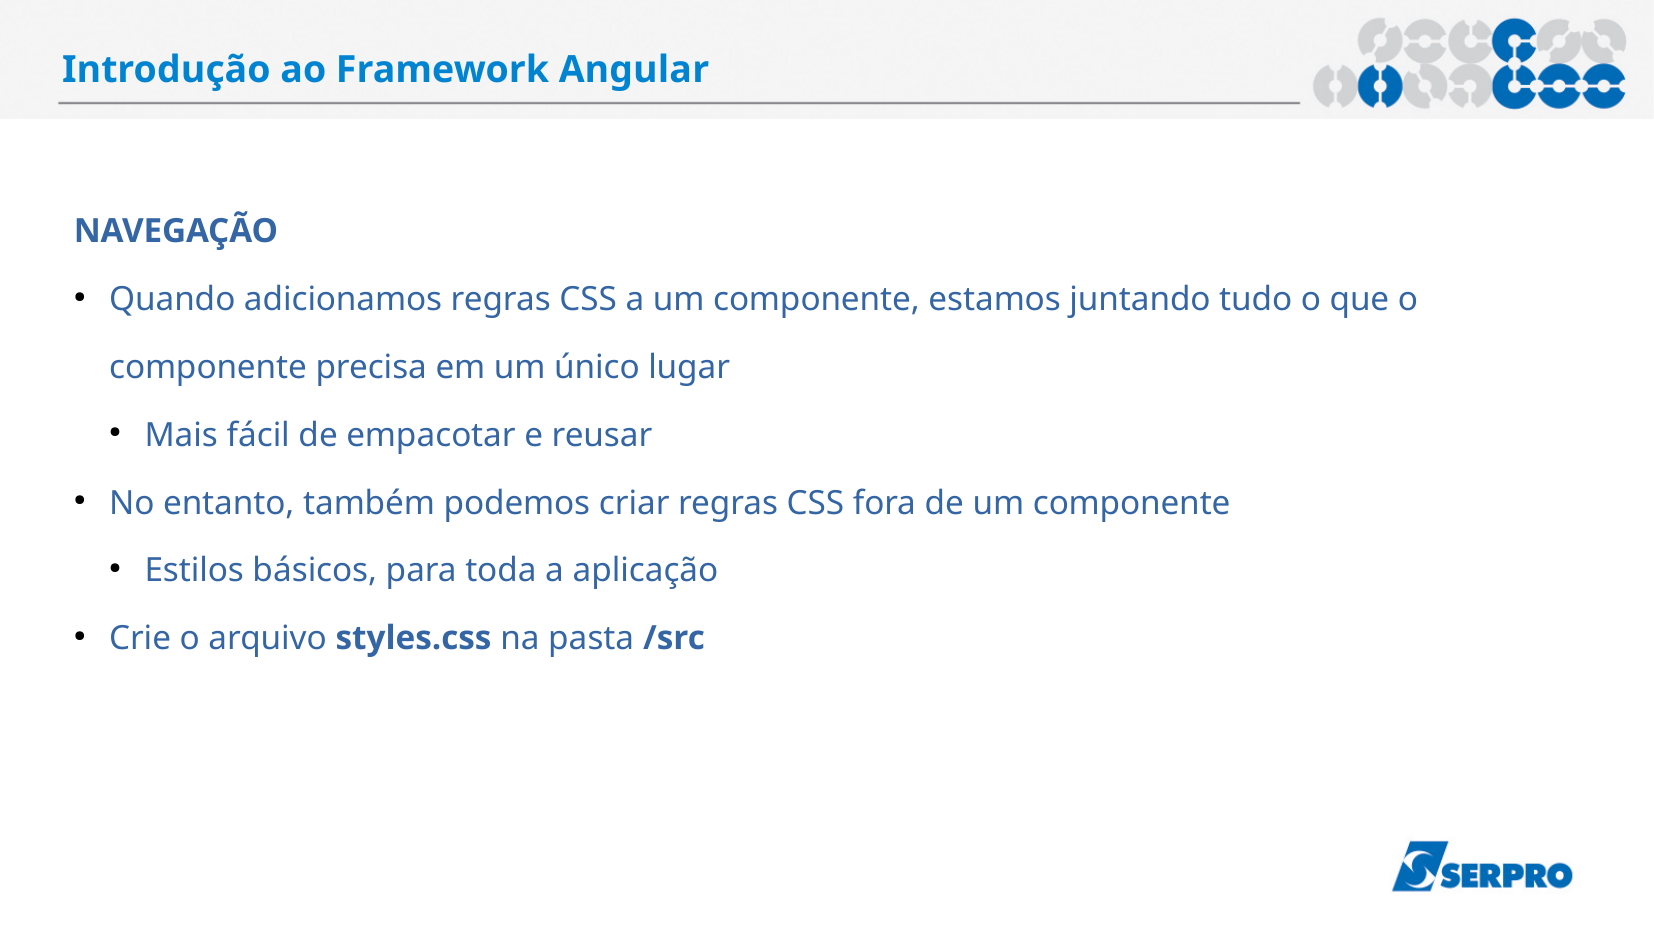

Introdução ao Framework Angular
NAVEGAÇÃO
Quando adicionamos regras CSS a um componente, estamos juntando tudo o que o componente precisa em um único lugar
Mais fácil de empacotar e reusar
No entanto, também podemos criar regras CSS fora de um componente
Estilos básicos, para toda a aplicação
Crie o arquivo styles.css na pasta /src